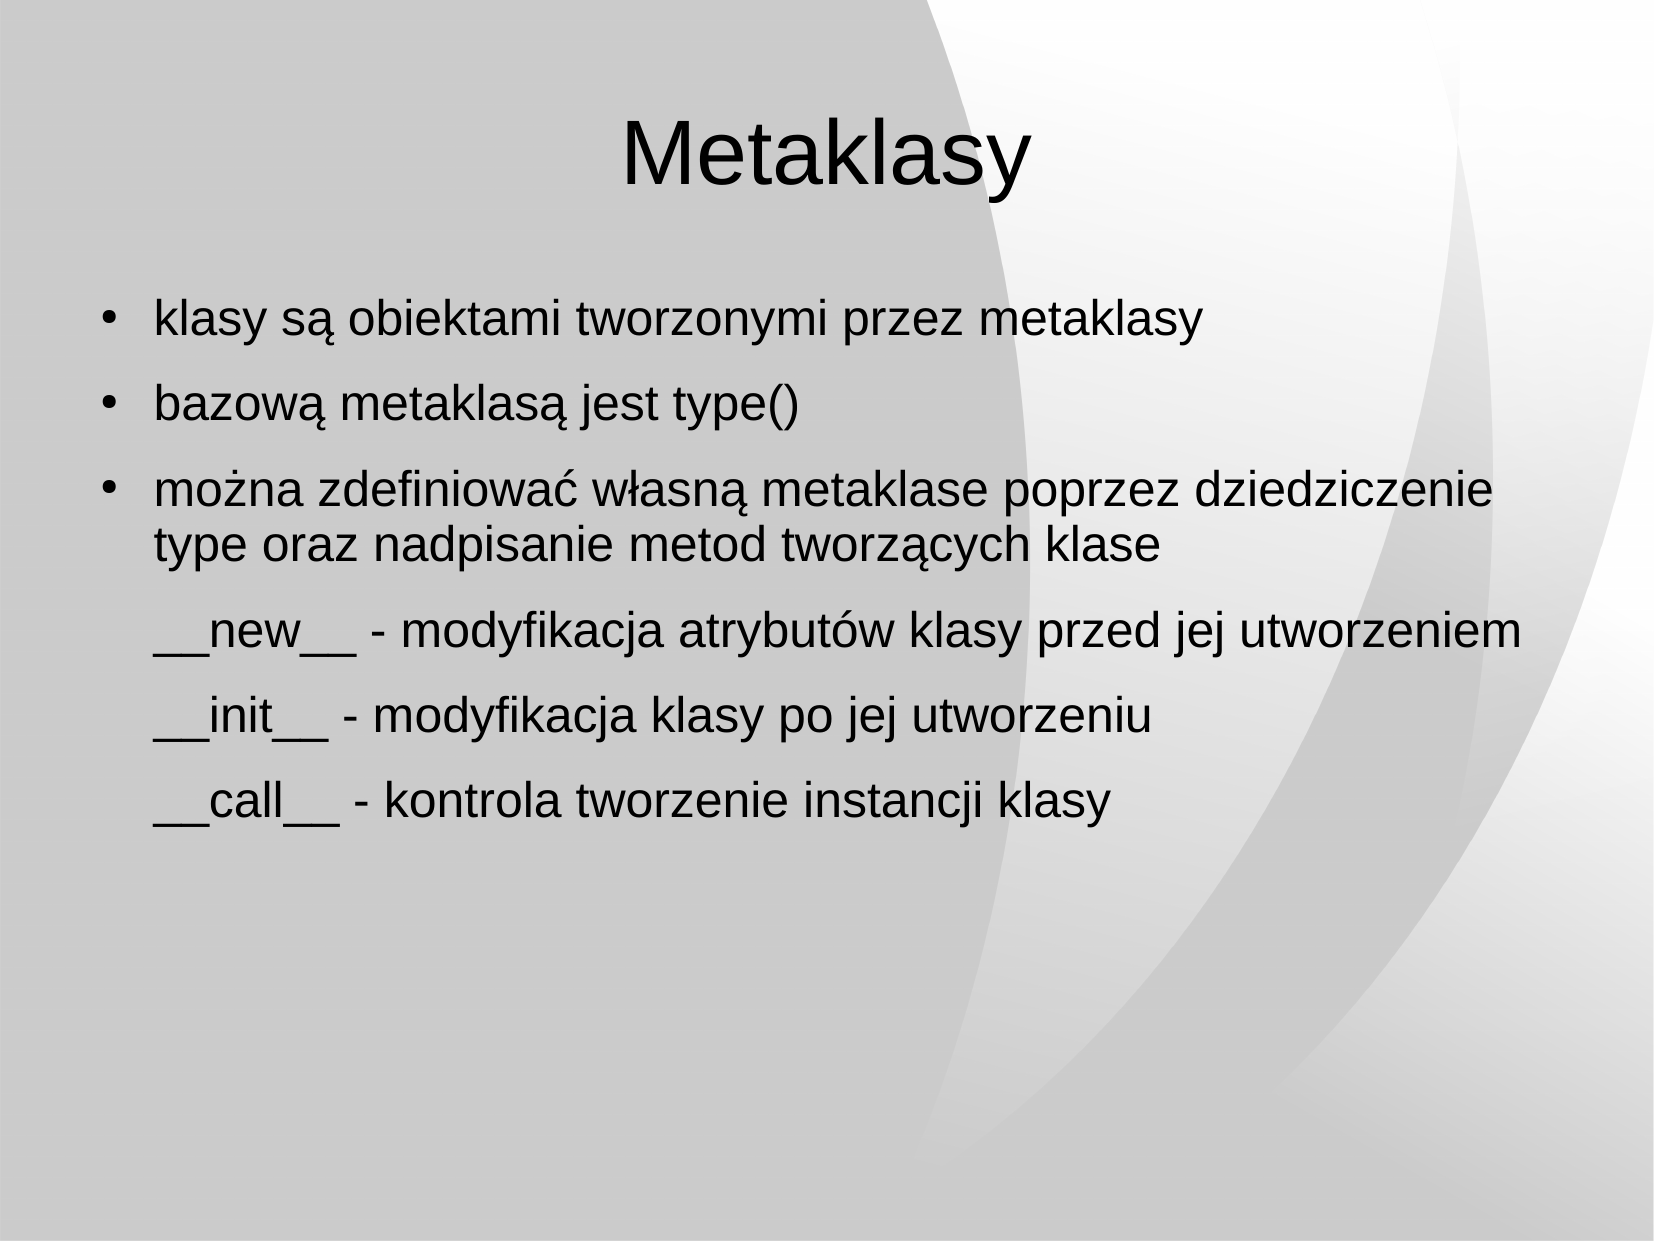

# Metaklasy
klasy są obiektami tworzonymi przez metaklasy
bazową metaklasą jest type()
można zdefiniować własną metaklase poprzez dziedziczenie type oraz nadpisanie metod tworzących klase
__new__ - modyfikacja atrybutów klasy przed jej utworzeniem
__init__ - modyfikacja klasy po jej utworzeniu
__call__ - kontrola tworzenie instancji klasy